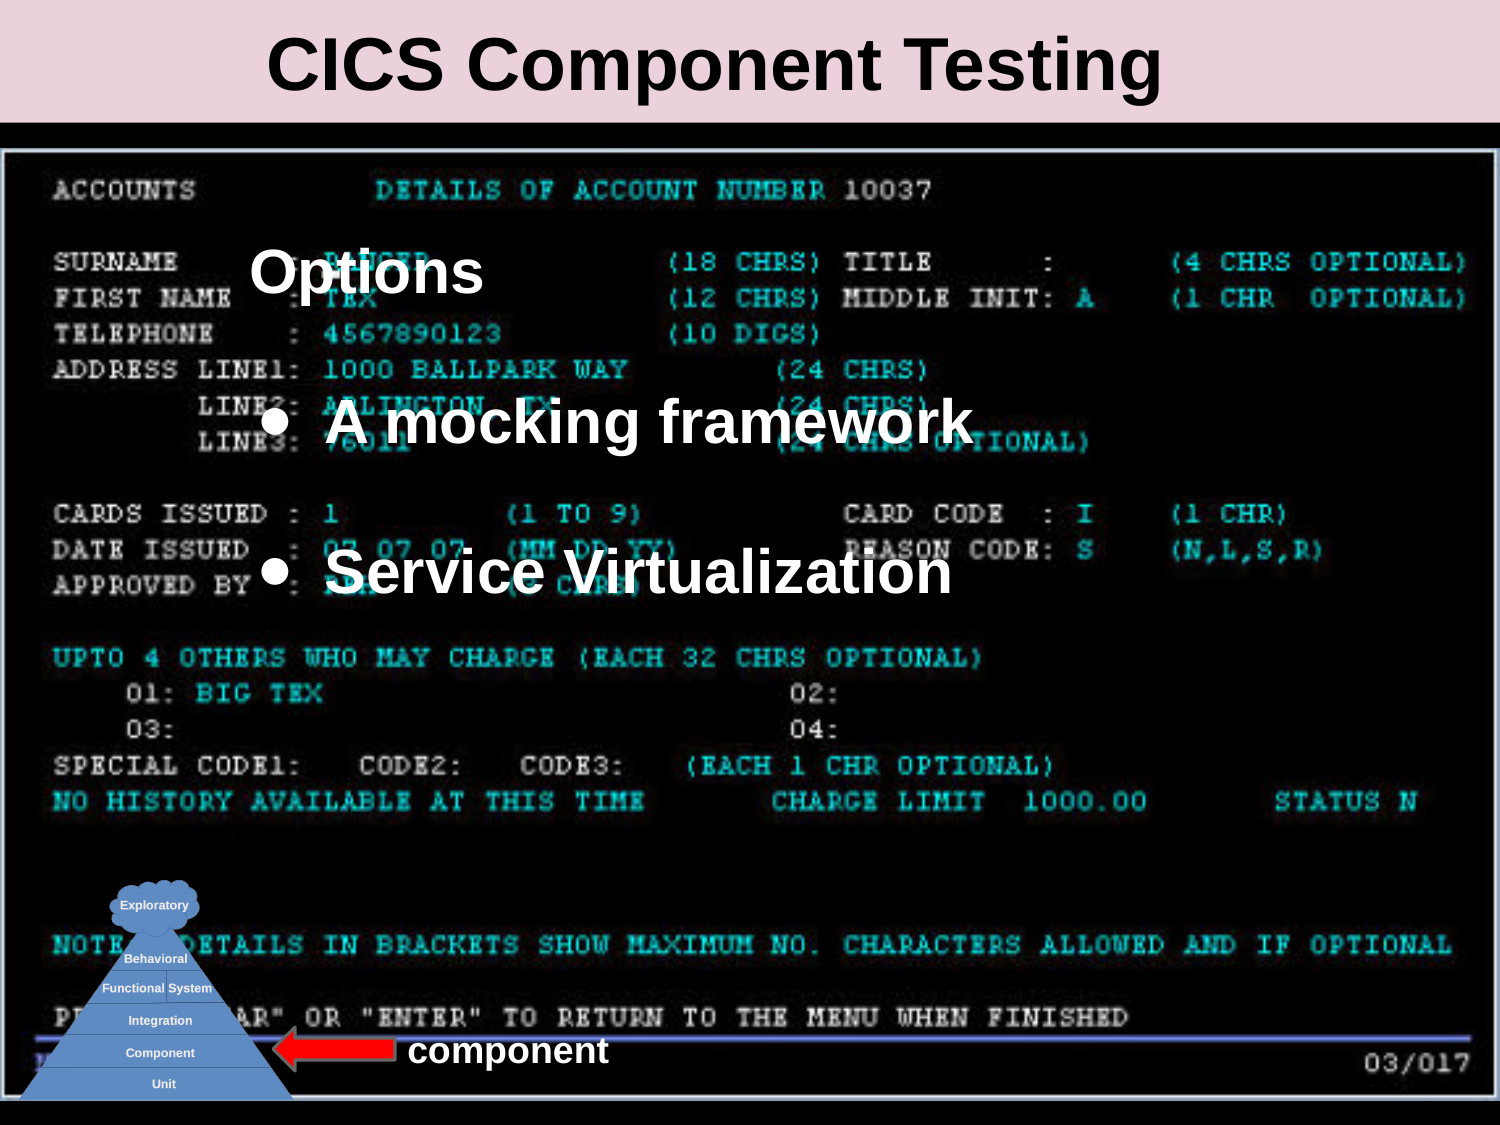

CICS Component Testing
Options
A mocking framework
Service Virtualization
component